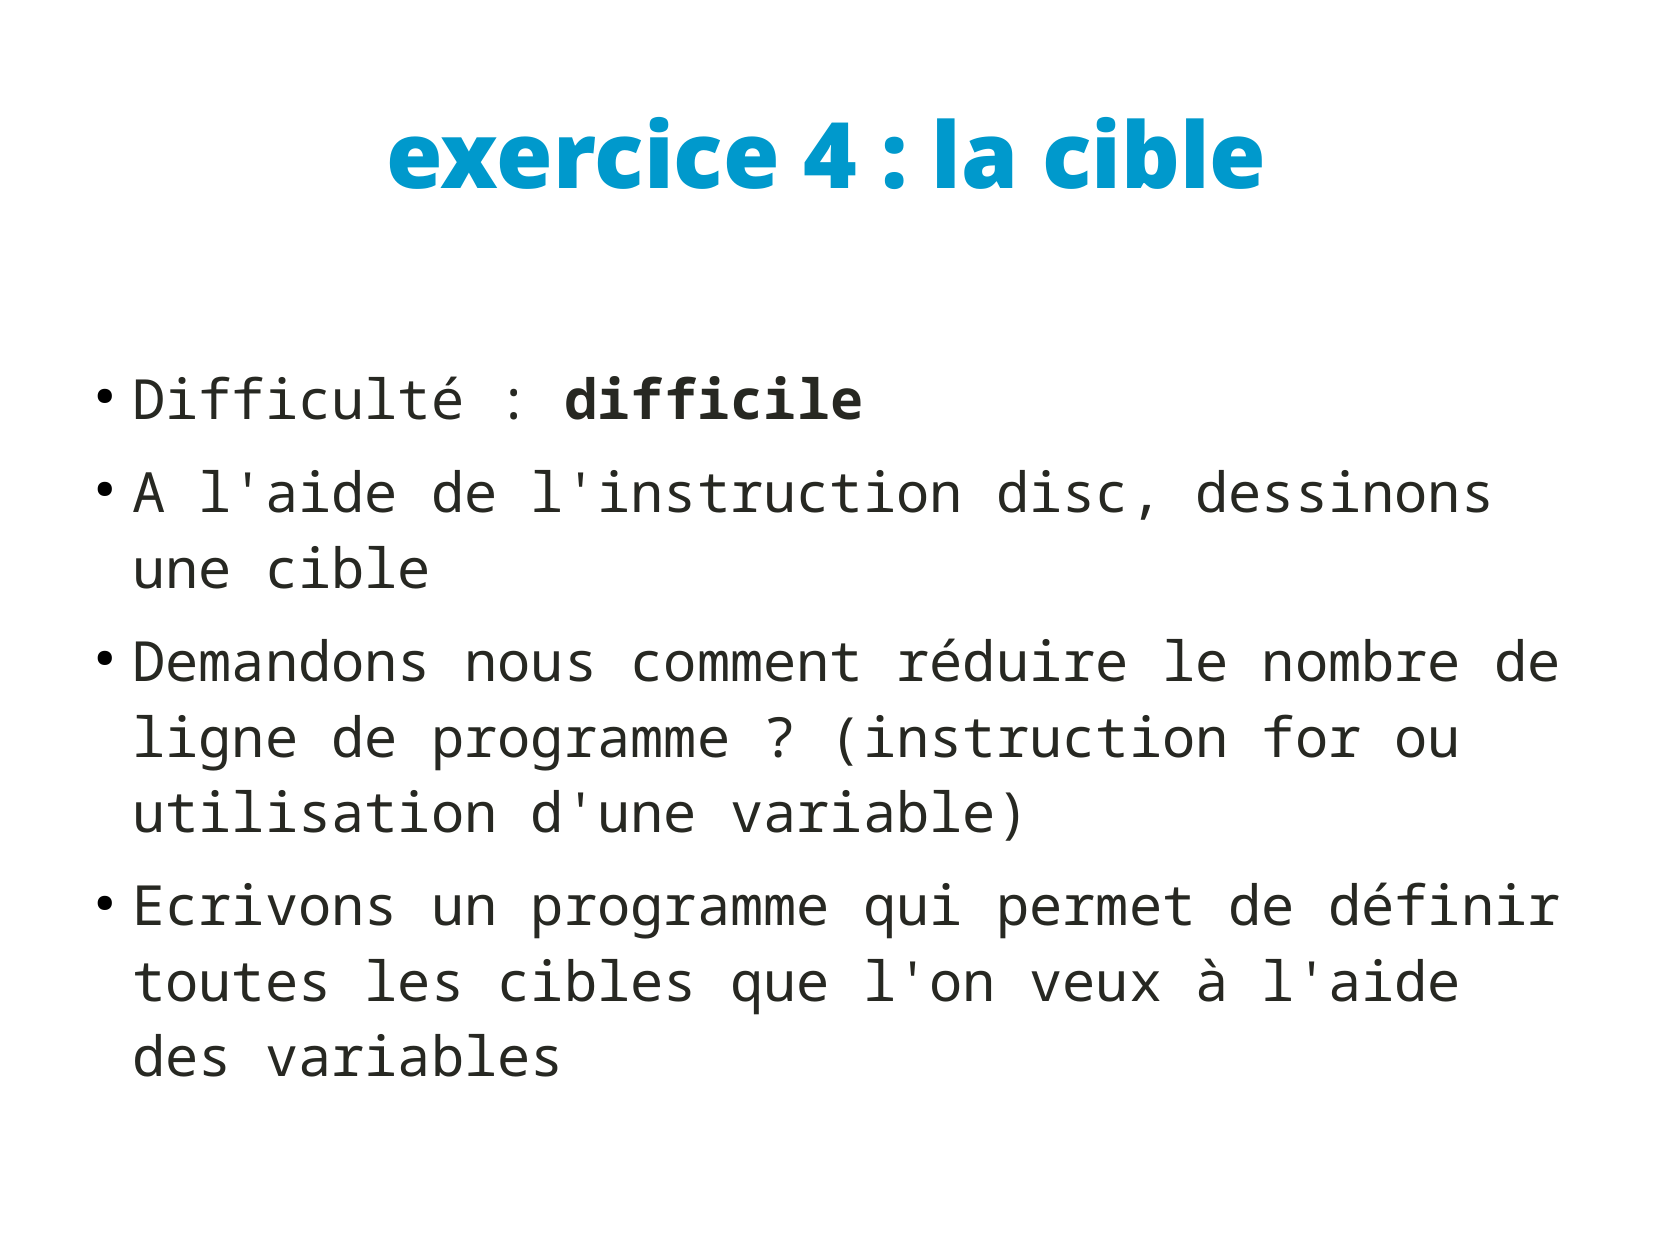

# exercice 4 : la cible
Difficulté : difficile
A l'aide de l'instruction disc, dessinons une cible
Demandons nous comment réduire le nombre de ligne de programme ? (instruction for ou utilisation d'une variable)
Ecrivons un programme qui permet de définir toutes les cibles que l'on veux à l'aide des variables